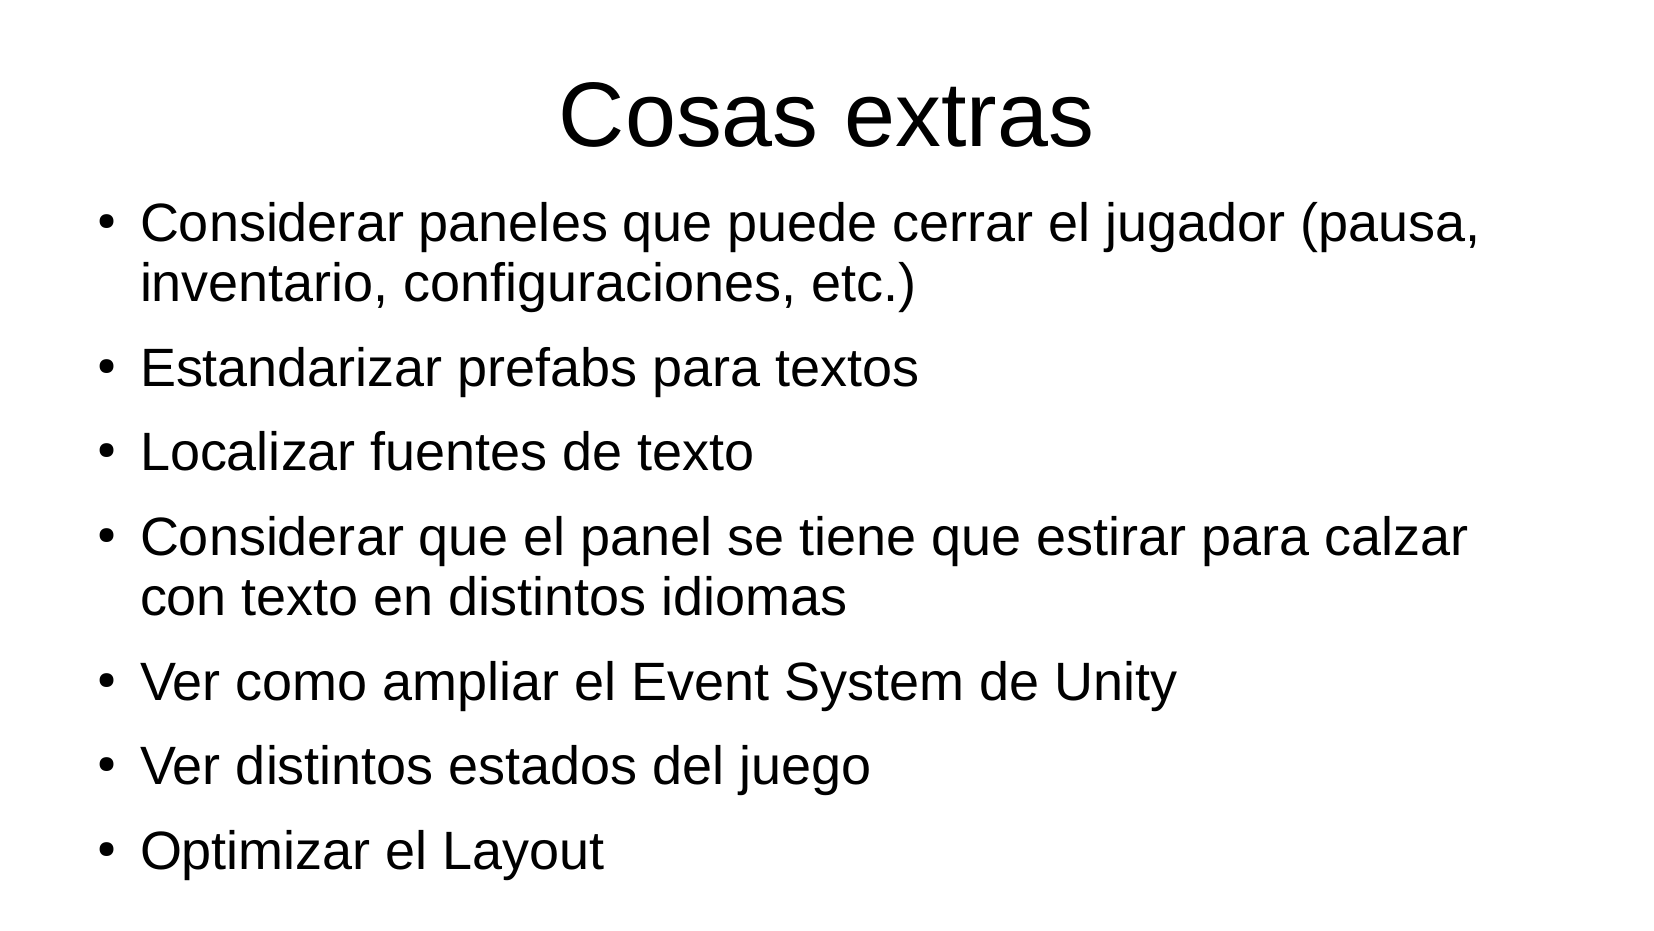

# Cosas extras
Considerar paneles que puede cerrar el jugador (pausa, inventario, configuraciones, etc.)
Estandarizar prefabs para textos
Localizar fuentes de texto
Considerar que el panel se tiene que estirar para calzar con texto en distintos idiomas
Ver como ampliar el Event System de Unity
Ver distintos estados del juego
Optimizar el Layout